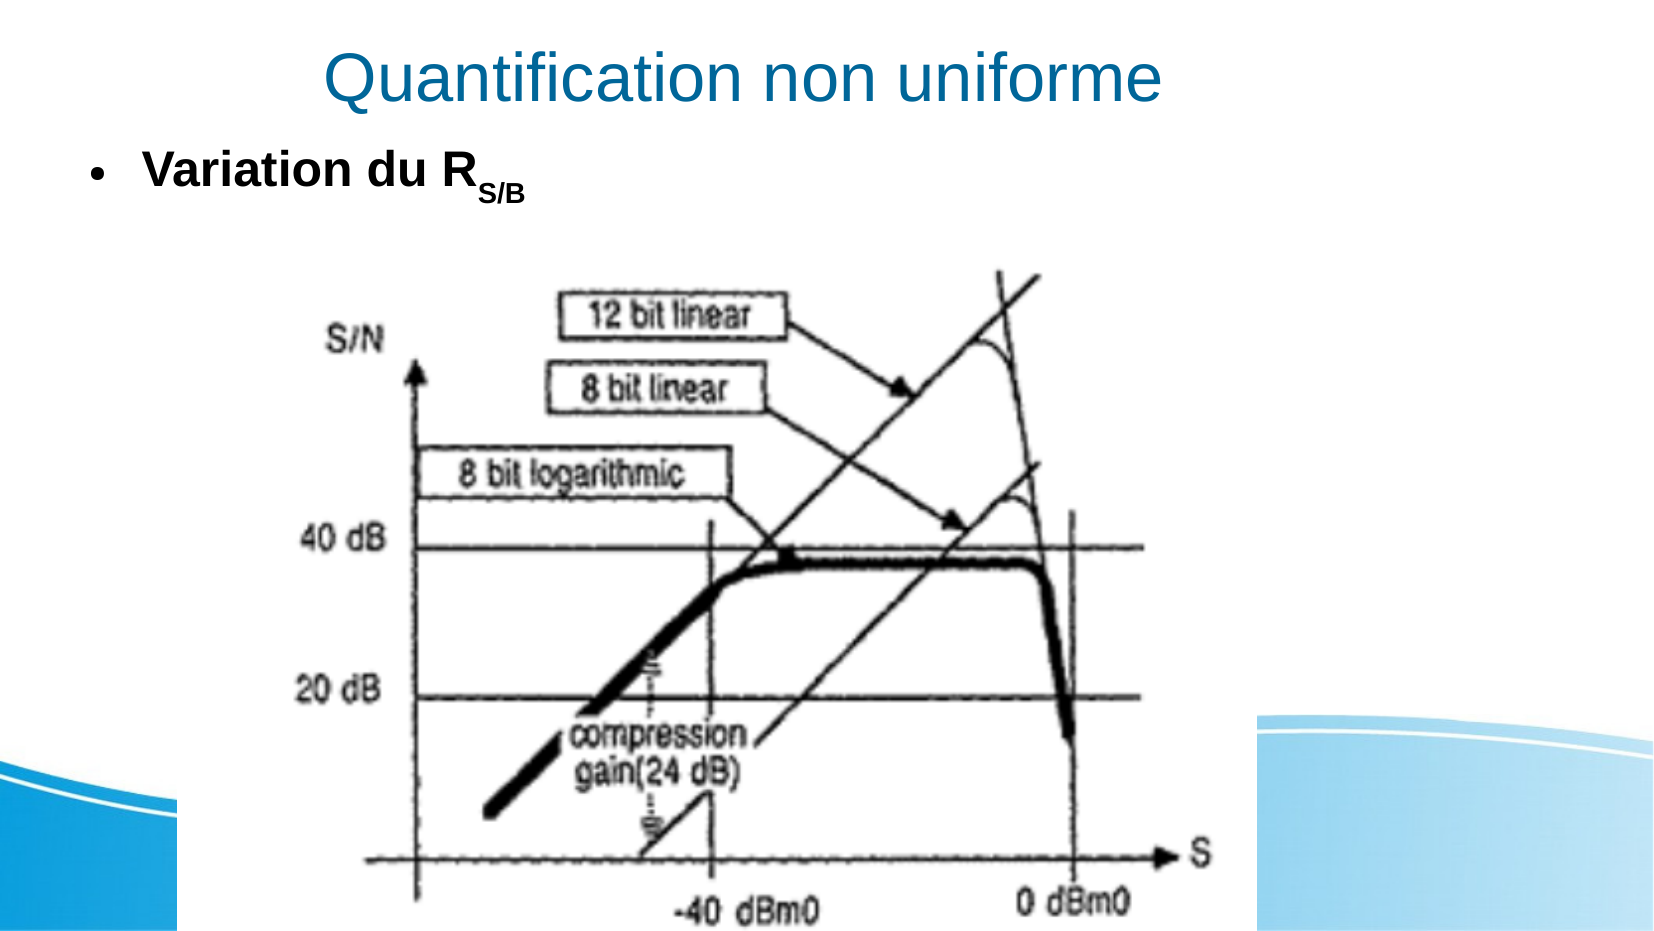

# Quantification non uniforme
Variation du RS/B